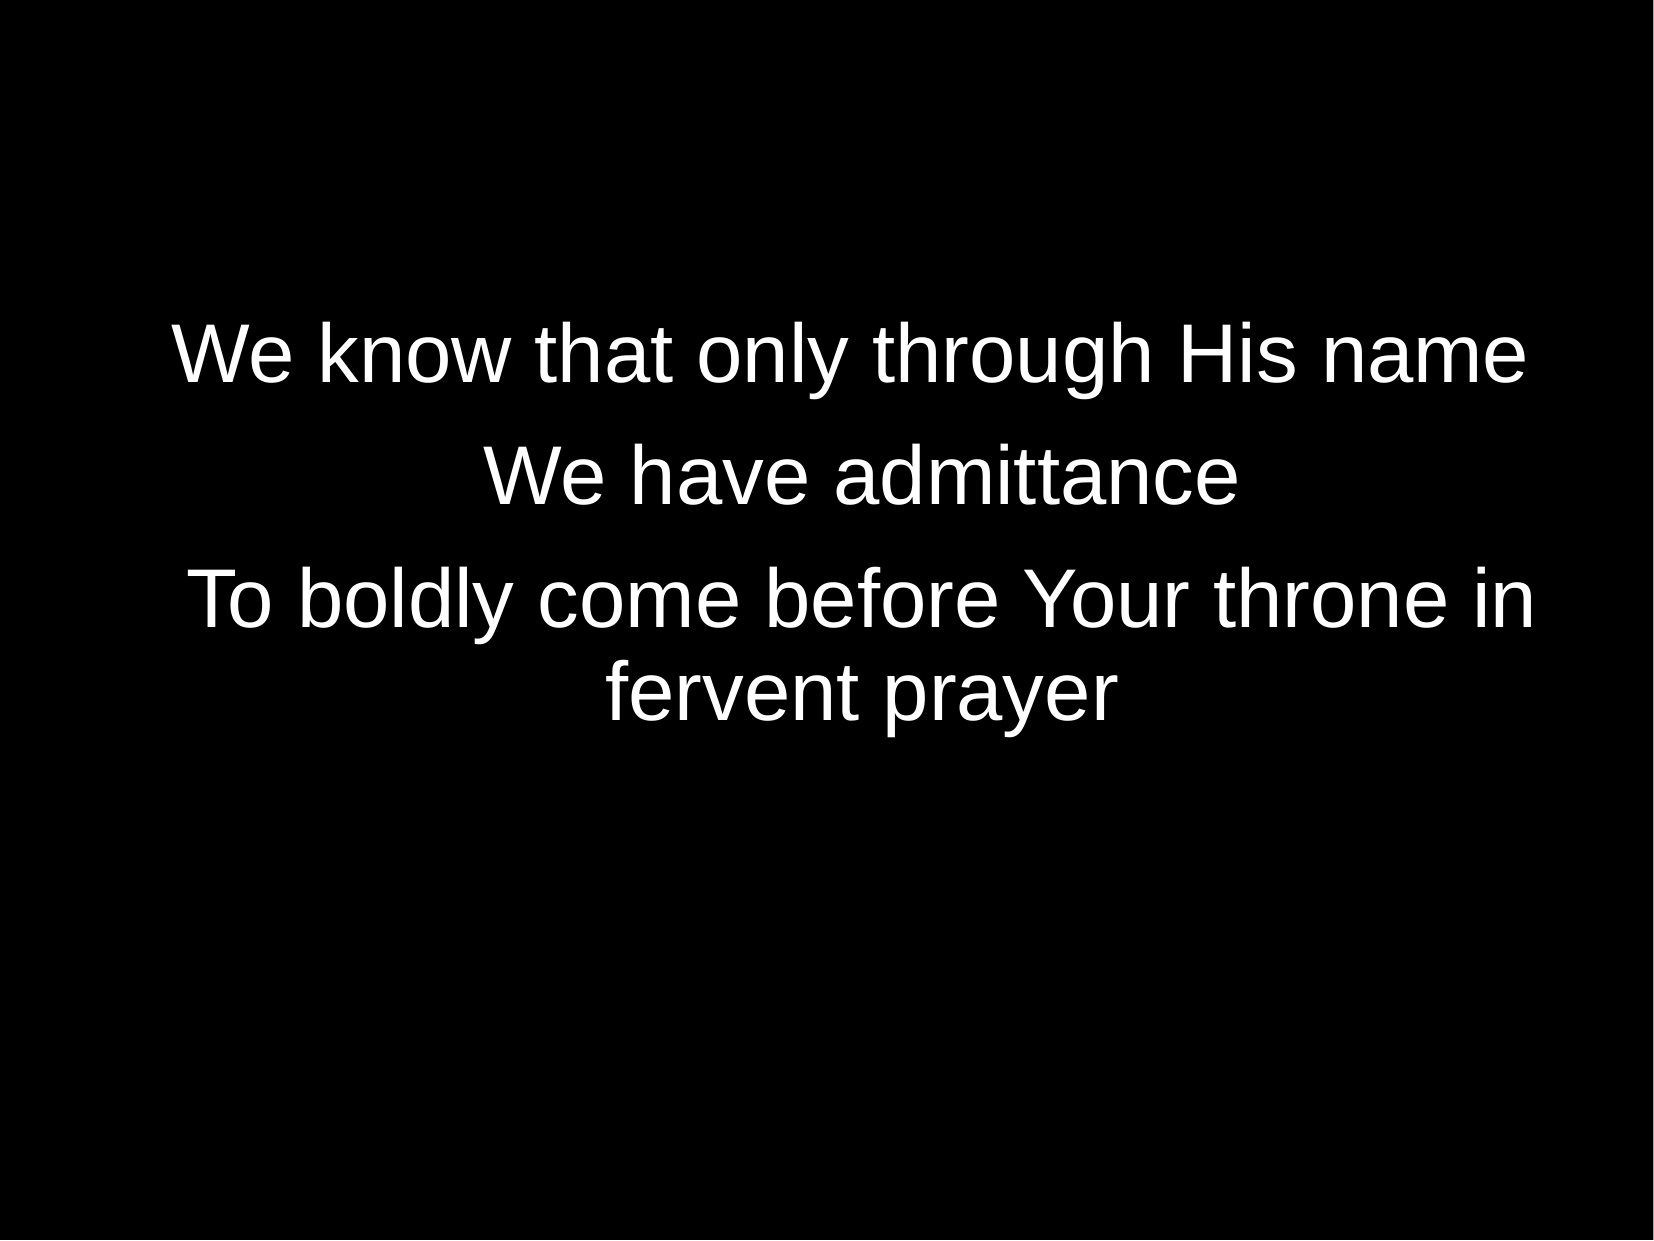

#
We know that only through His name
We have admittance
To boldly come before Your throne in fervent prayer